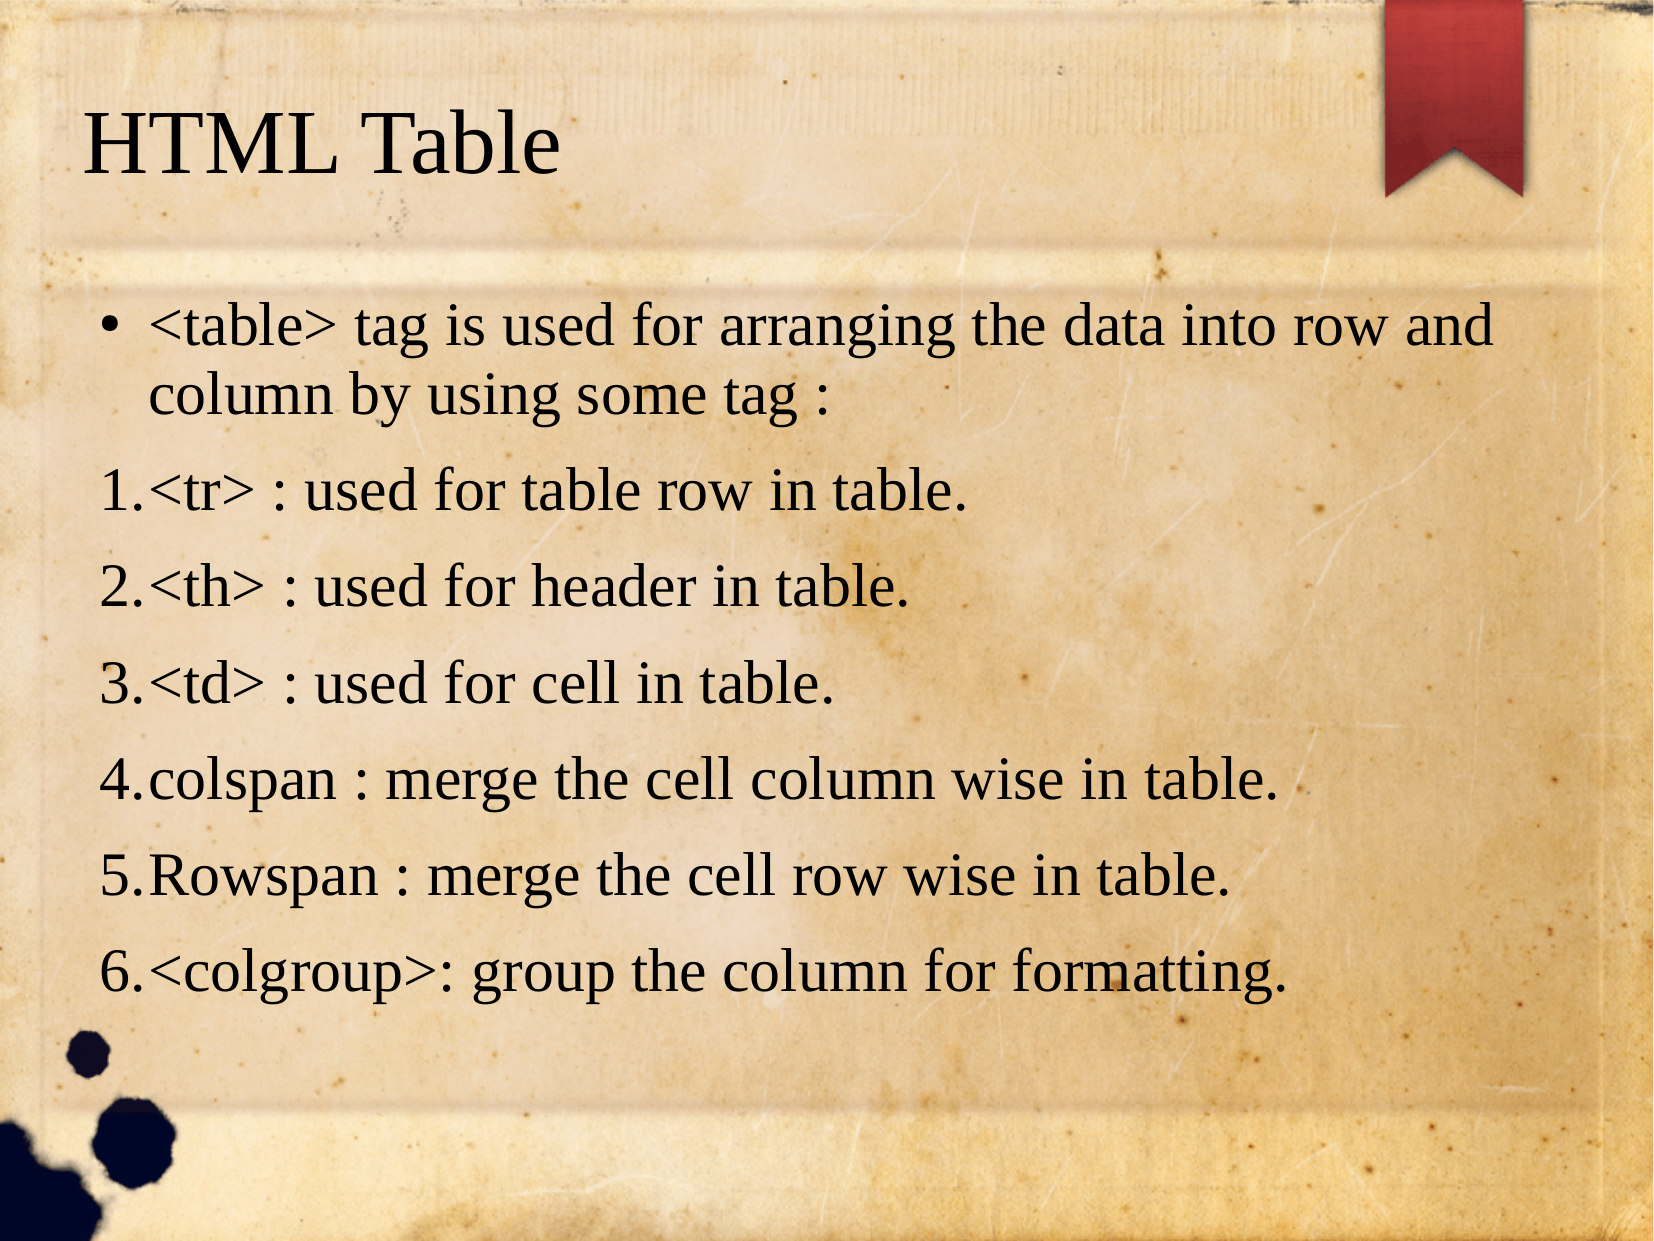

# HTML Table
<table> tag is used for arranging the data into row and column by using some tag :
<tr> : used for table row in table.
<th> : used for header in table.
<td> : used for cell in table.
colspan : merge the cell column wise in table.
Rowspan : merge the cell row wise in table.
<colgroup>: group the column for formatting.